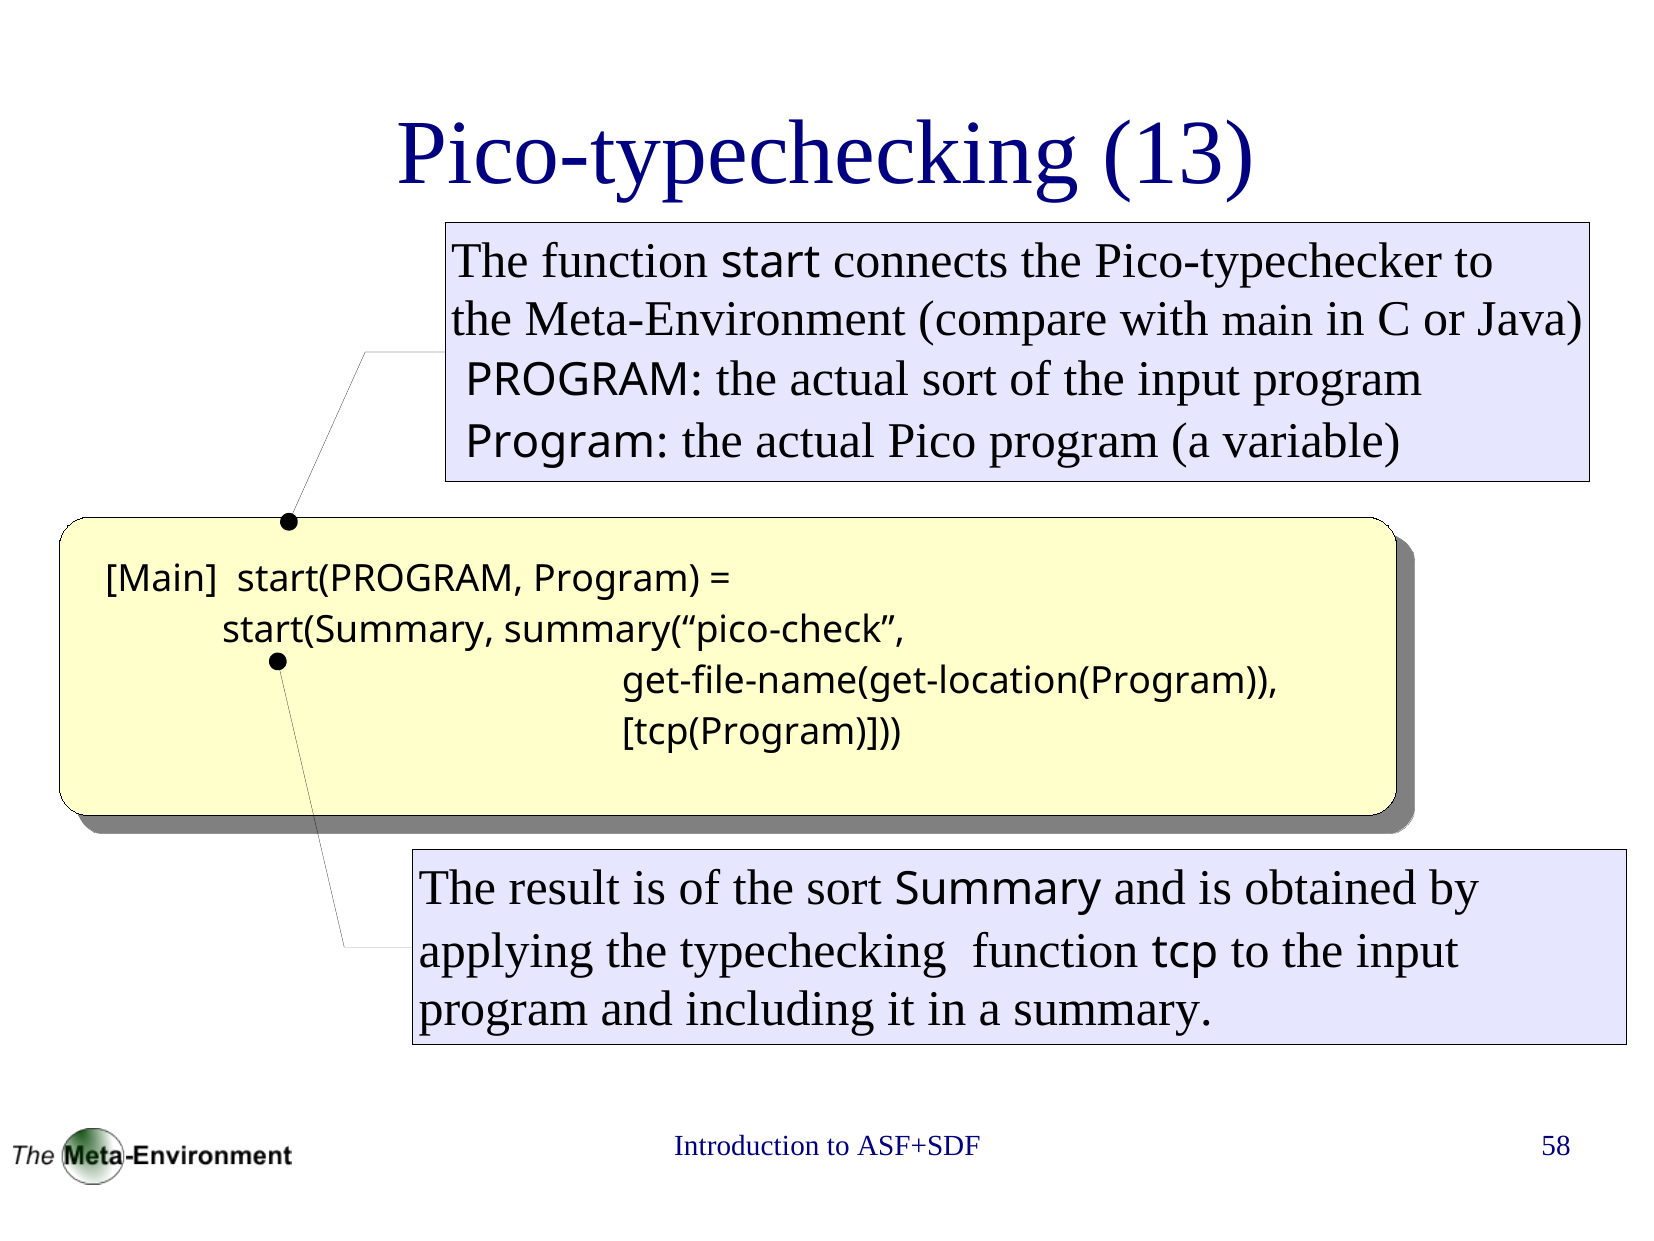

# Pico-typechecking (13)
[Main] start(PROGRAM, Program) =
 start(Summary, summary(“pico-check”,
 get-file-name(get-location(Program)),
 [tcp(Program)]))
58